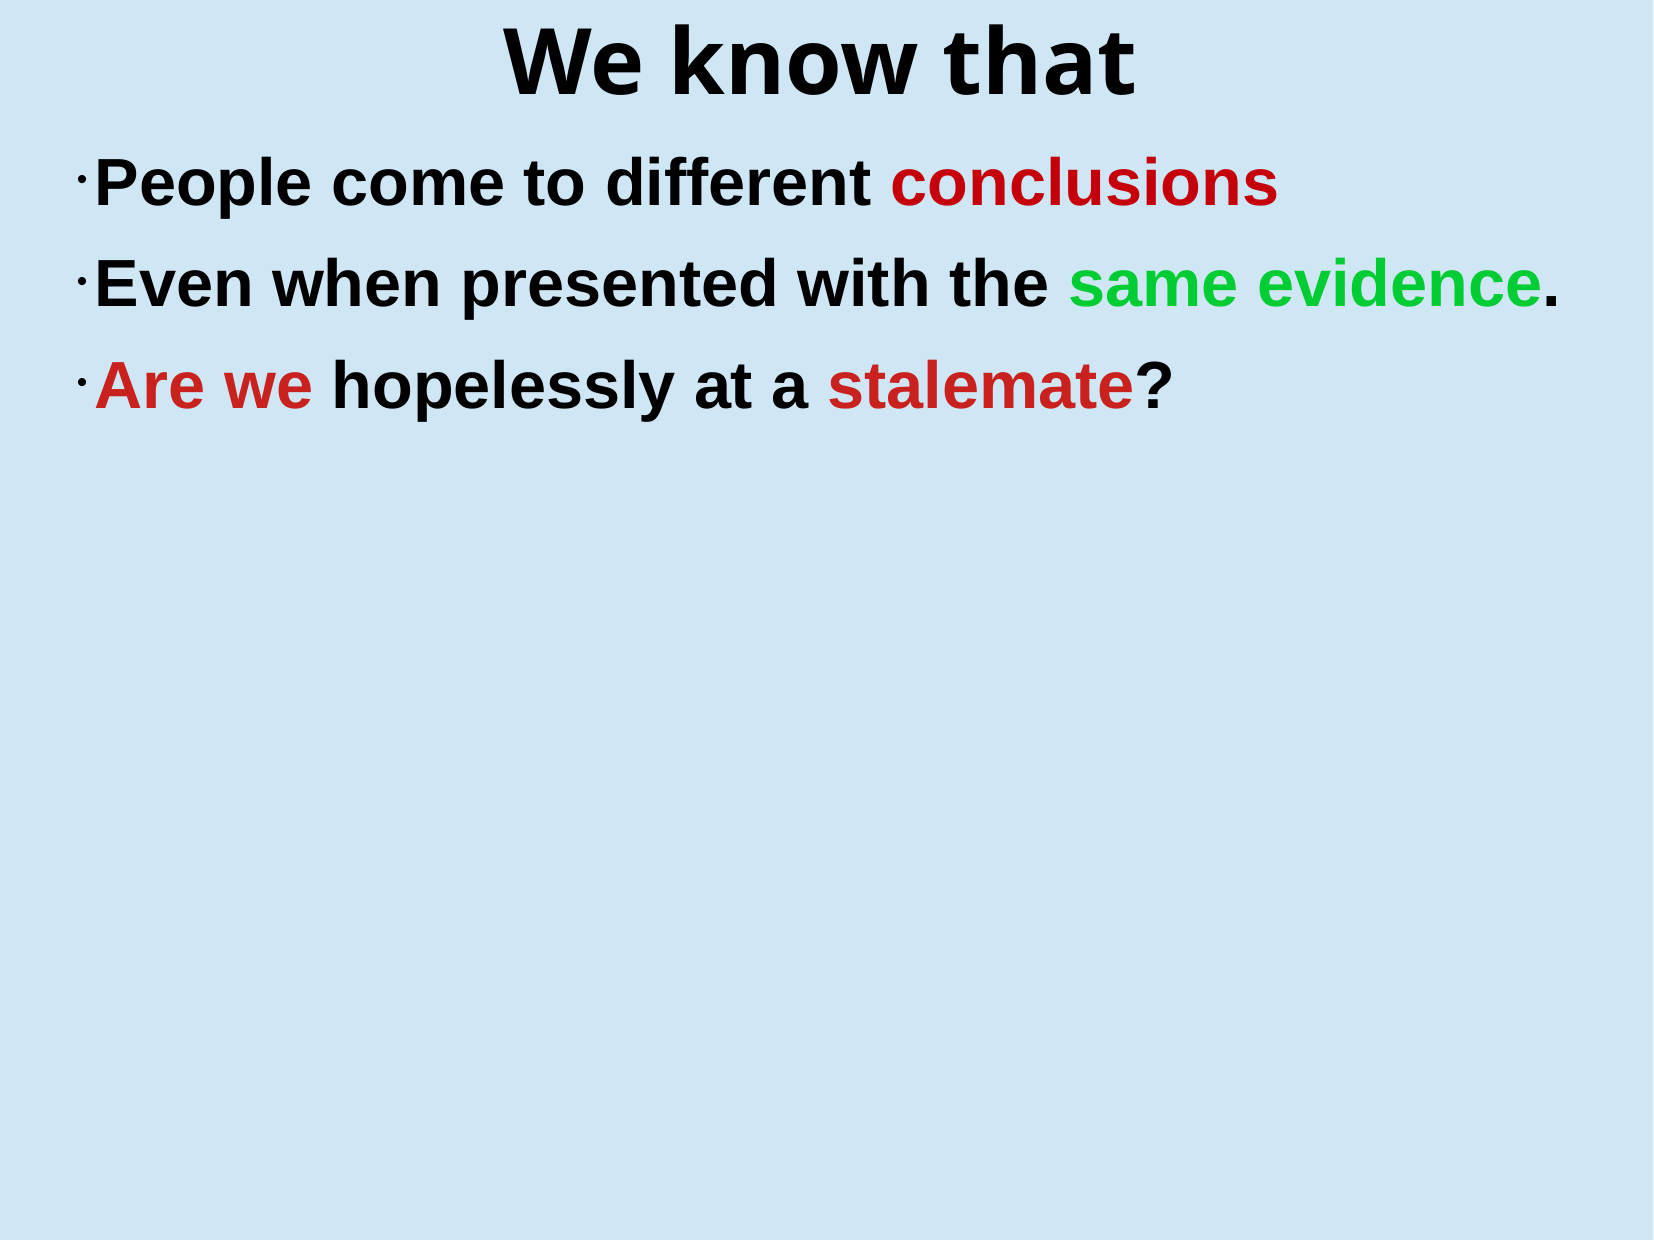

# We know that
People come to different conclusions
Even when presented with the same evidence.
Are we hopelessly at a stalemate?